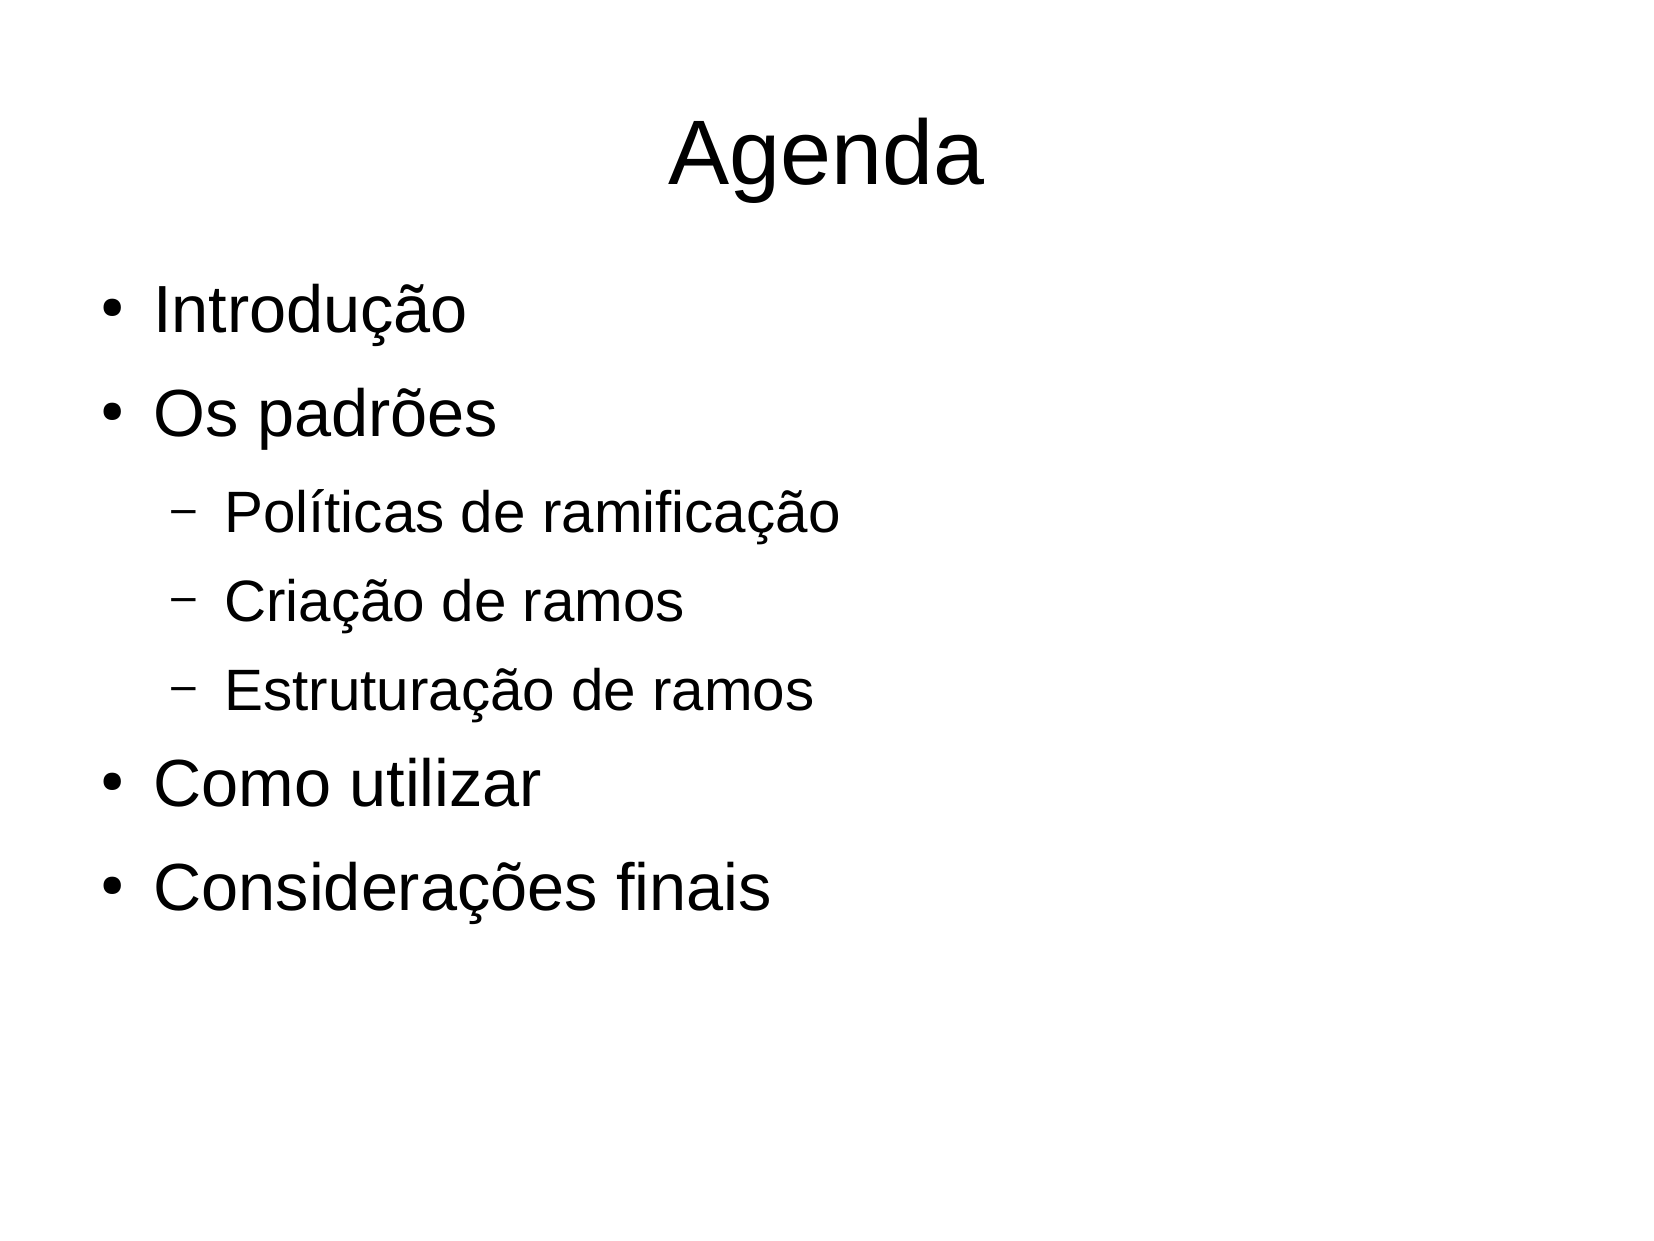

# Agenda
Introdução
Os padrões
Políticas de ramificação
Criação de ramos
Estruturação de ramos
Como utilizar
Considerações finais